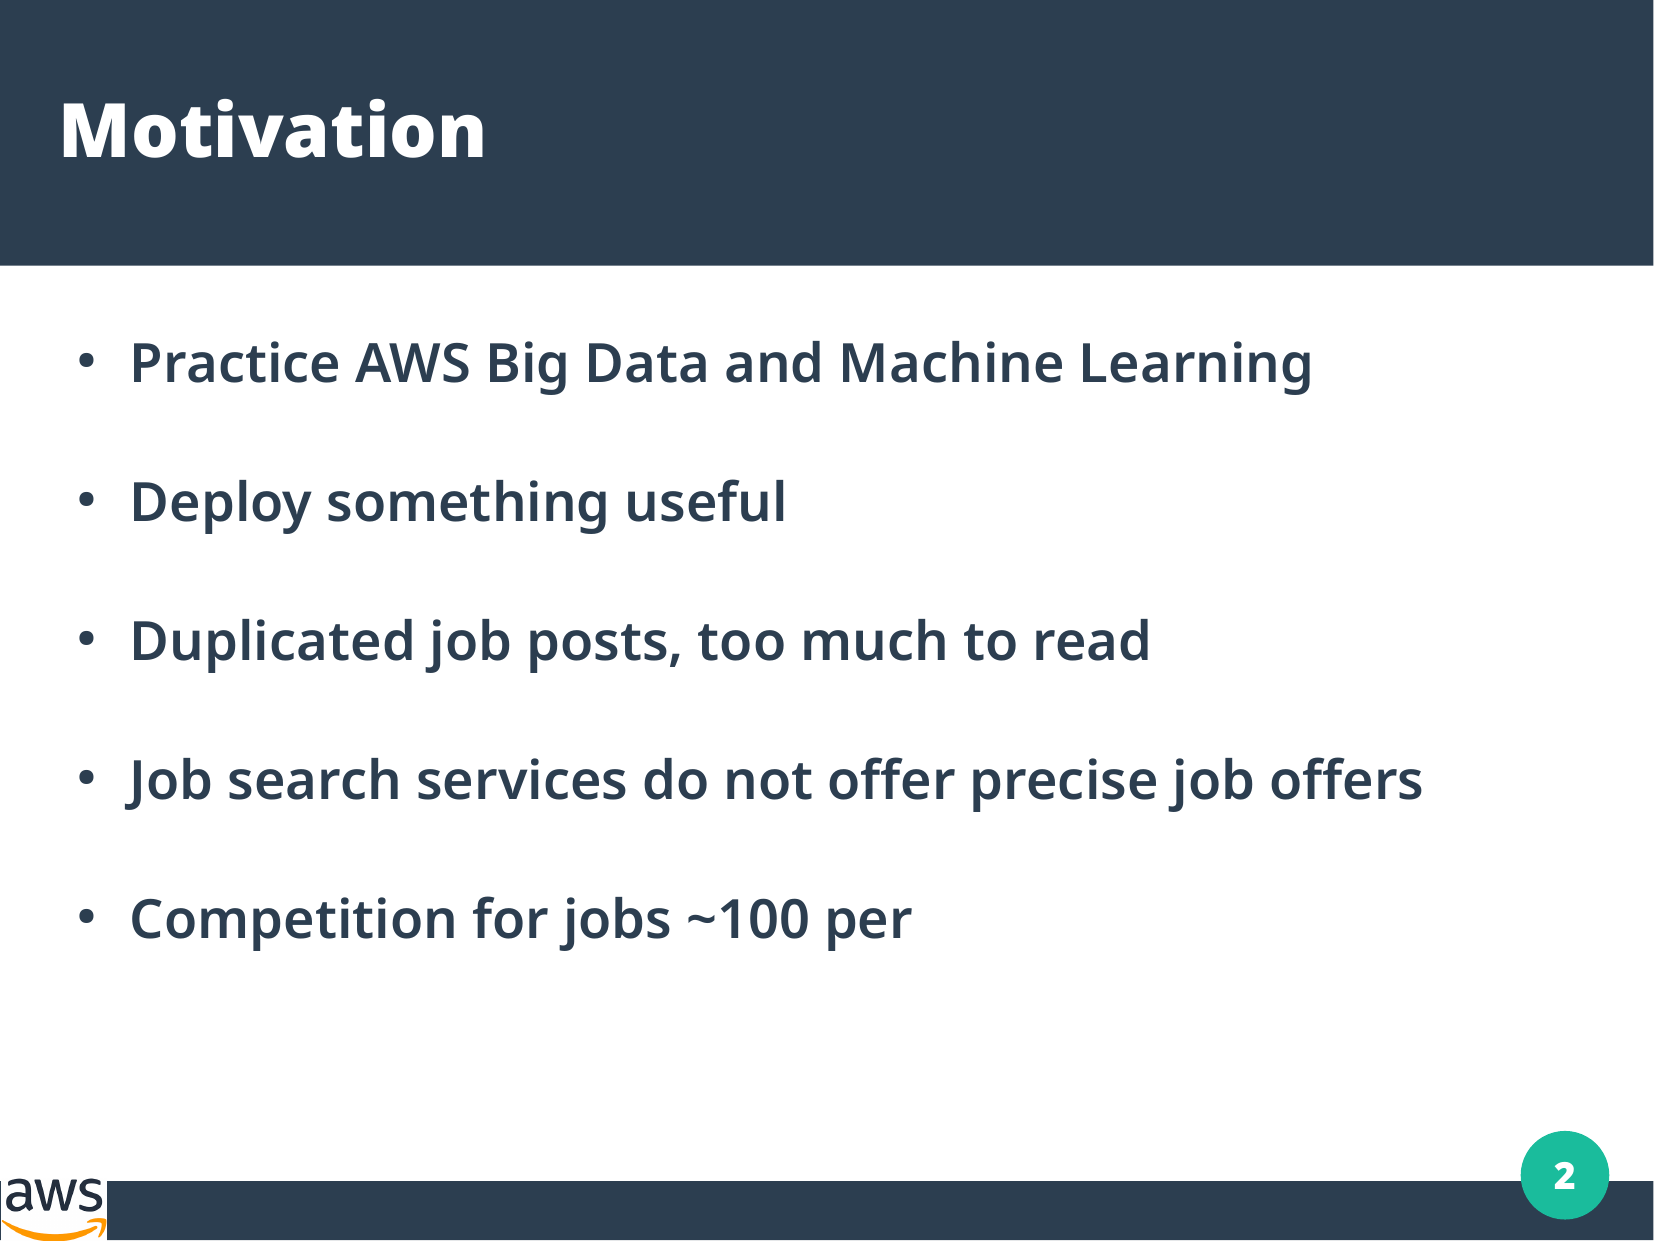

# Motivation
Practice AWS Big Data and Machine Learning
Deploy something useful
Duplicated job posts, too much to read
Job search services do not offer precise job offers
Competition for jobs ~100 per
2